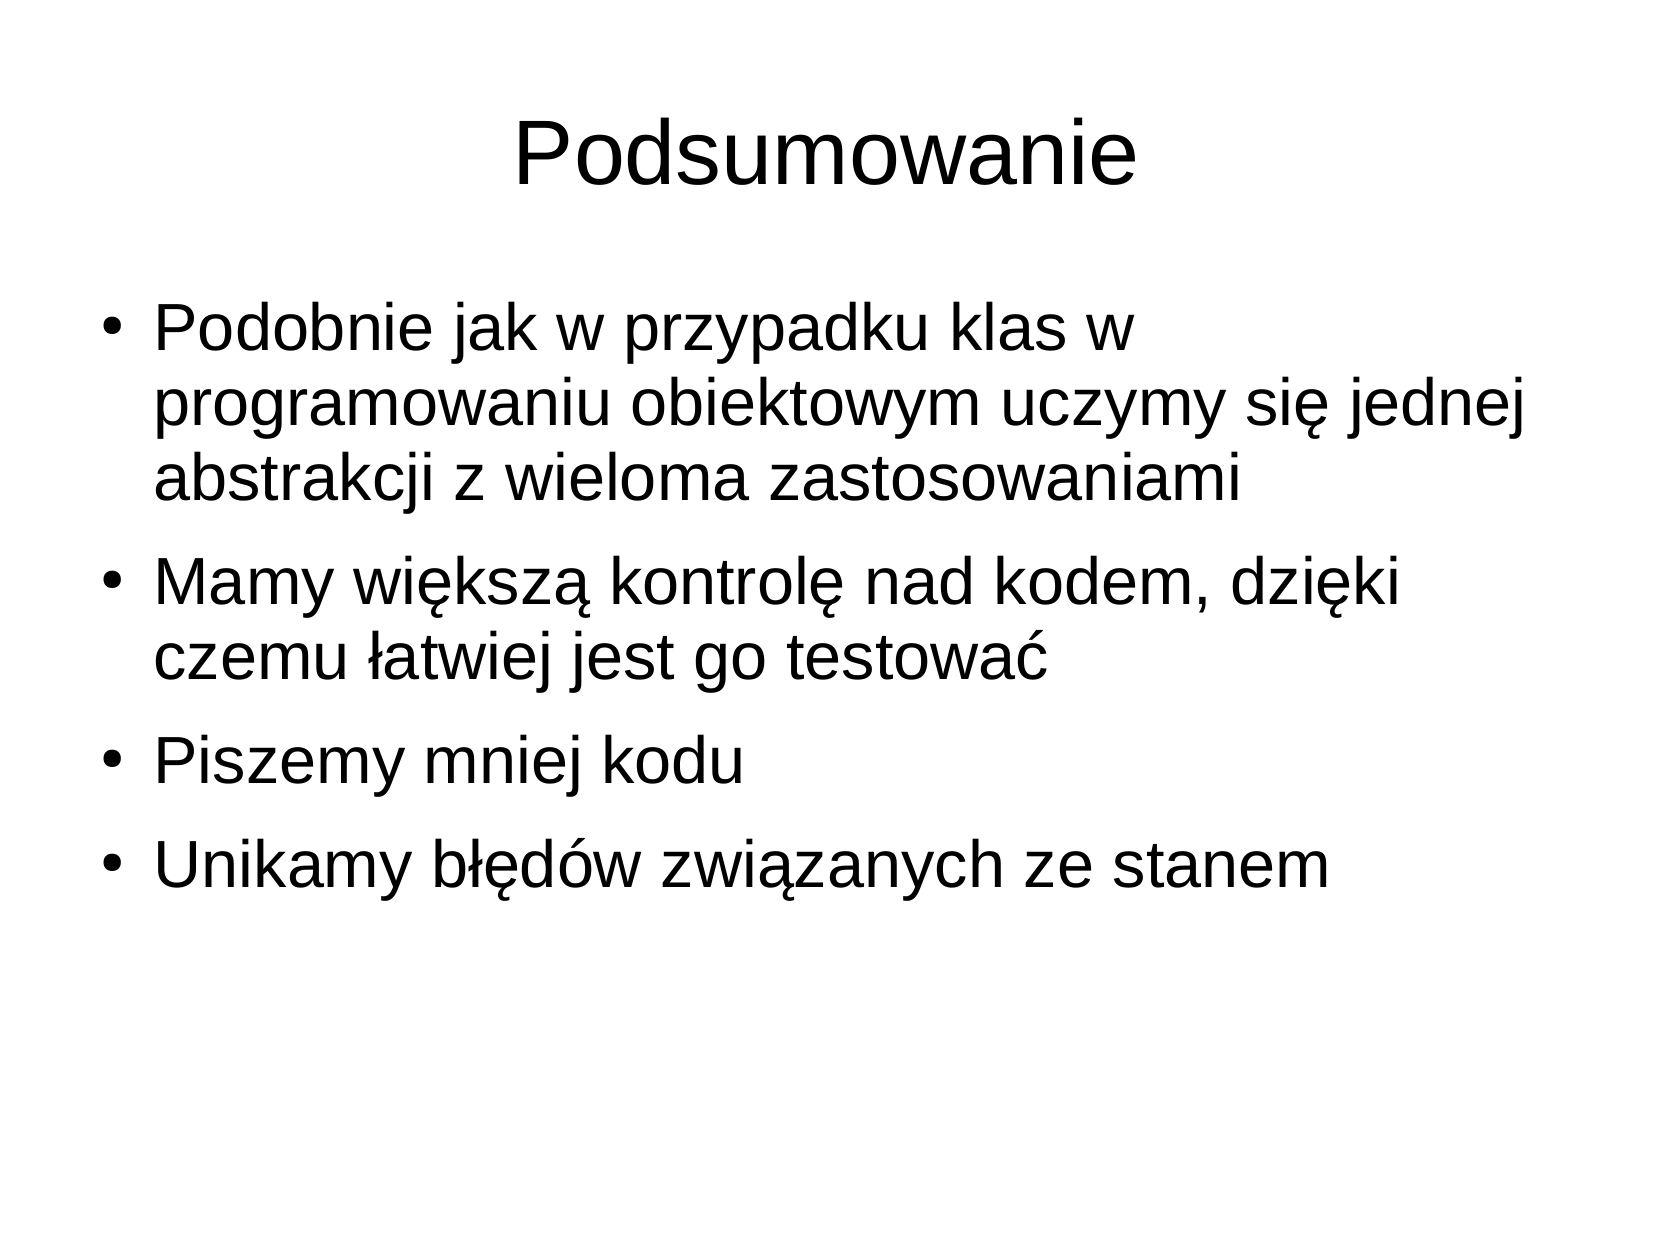

# Podsumowanie
Podobnie jak w przypadku klas w programowaniu obiektowym uczymy się jednej abstrakcji z wieloma zastosowaniami
Mamy większą kontrolę nad kodem, dzięki czemu łatwiej jest go testować
Piszemy mniej kodu
Unikamy błędów związanych ze stanem